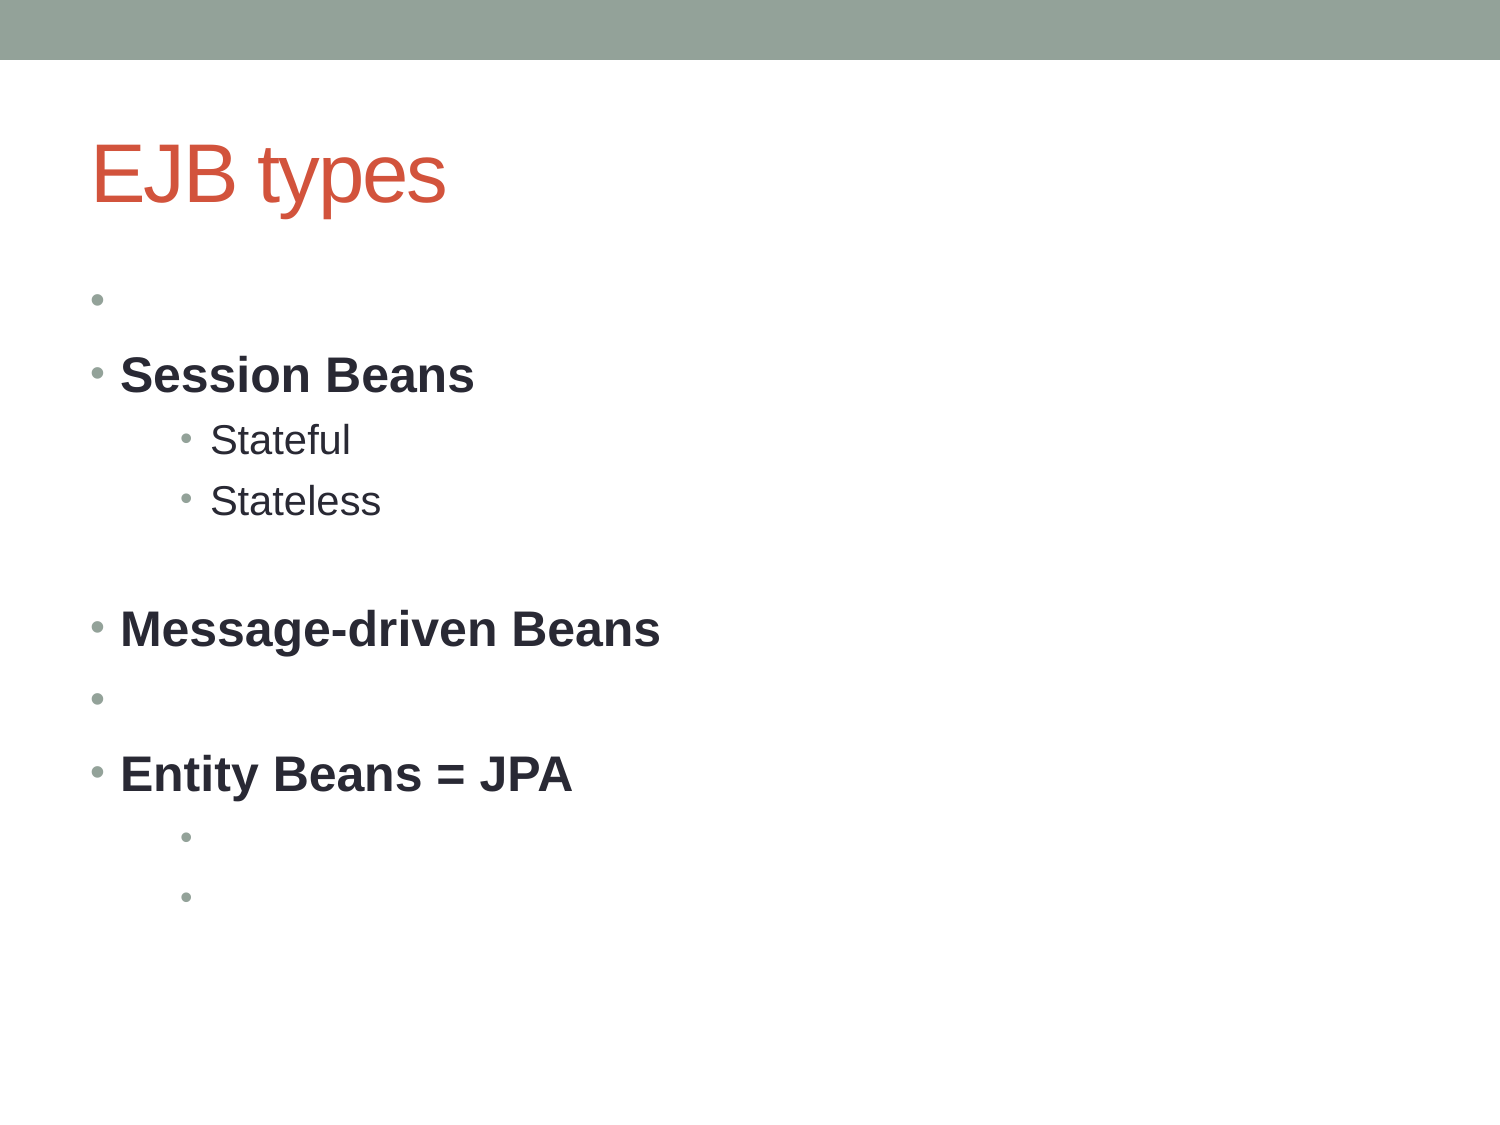

# EJB types
Session Beans
Stateful
Stateless
Message-driven Beans
Entity Beans = JPA